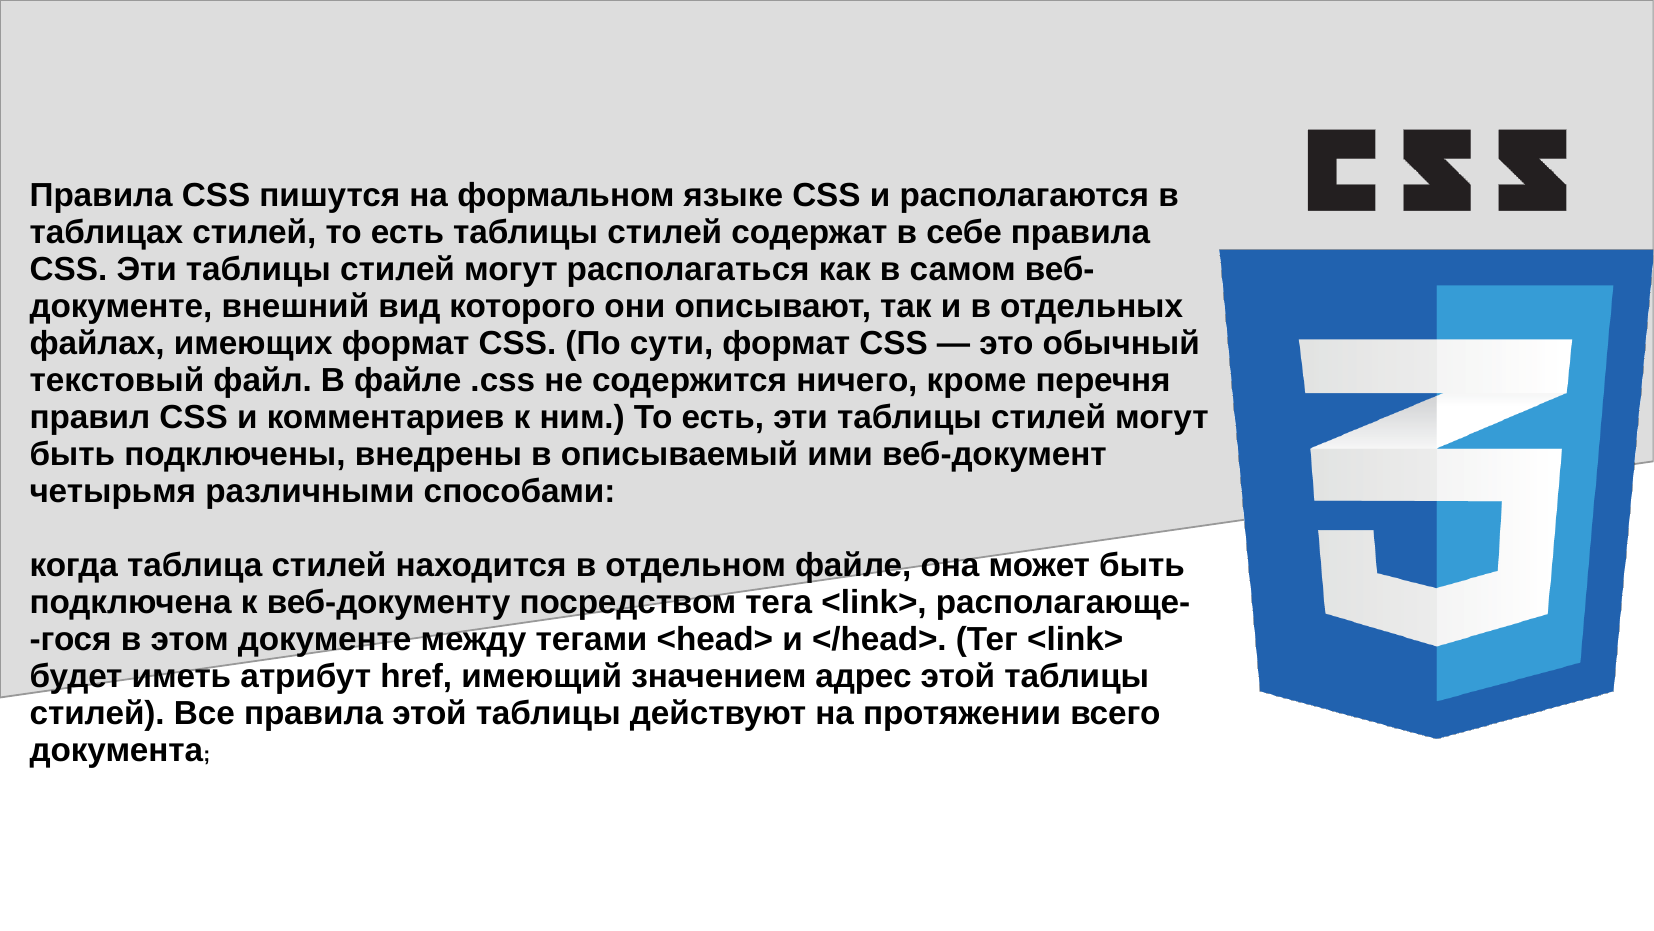

# Правила CSS пишутся на формальном языке CSS и располагаются в таблицах стилей, то есть таблицы стилей содержат в себе правила CSS. Эти таблицы стилей могут располагаться как в самом веб-документе, внешний вид которого они описывают, так и в отдельных файлах, имеющих формат CSS. (По сути, формат CSS — это обычный текстовый файл. В файле .css не содержится ничего, кроме перечня правил CSS и комментариев к ним.) То есть, эти таблицы стилей могут быть подключены, внедрены в описываемый ими веб-документ четырьмя различными способами: когда таблица стилей находится в отдельном файле, она может быть подключена к веб-документу посредством тега <link>, располагающе- -гося в этом документе между тегами <head> и </head>. (Тег <link> будет иметь атрибут href, имеющий значением адрес этой таблицы стилей). Все правила этой таблицы действуют на протяжении всего документа;